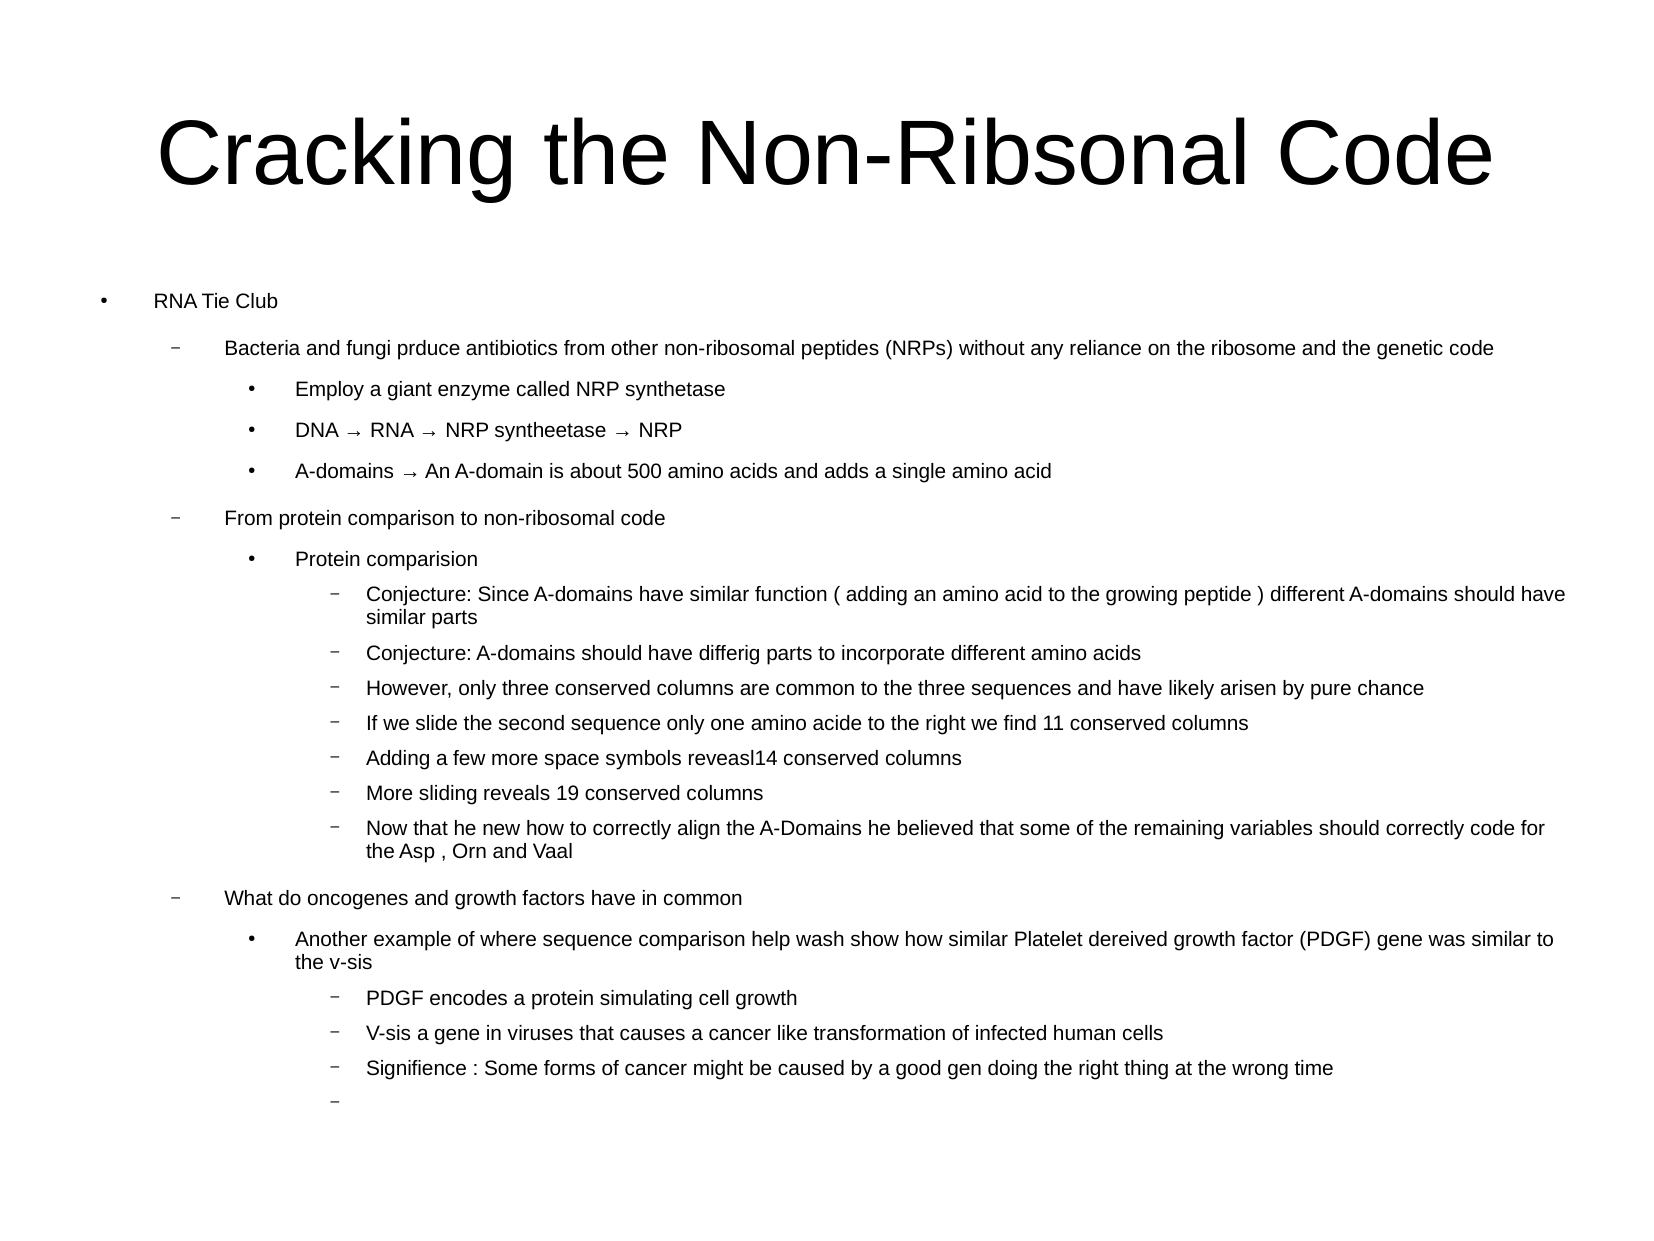

# Cracking the Non-Ribsonal Code
RNA Tie Club
Bacteria and fungi prduce antibiotics from other non-ribosomal peptides (NRPs) without any reliance on the ribosome and the genetic code
Employ a giant enzyme called NRP synthetase
DNA → RNA → NRP syntheetase → NRP
A-domains → An A-domain is about 500 amino acids and adds a single amino acid
From protein comparison to non-ribosomal code
Protein comparision
Conjecture: Since A-domains have similar function ( adding an amino acid to the growing peptide ) different A-domains should have similar parts
Conjecture: A-domains should have differig parts to incorporate different amino acids
However, only three conserved columns are common to the three sequences and have likely arisen by pure chance
If we slide the second sequence only one amino acide to the right we find 11 conserved columns
Adding a few more space symbols reveasl14 conserved columns
More sliding reveals 19 conserved columns
Now that he new how to correctly align the A-Domains he believed that some of the remaining variables should correctly code for the Asp , Orn and Vaal
What do oncogenes and growth factors have in common
Another example of where sequence comparison help wash show how similar Platelet dereived growth factor (PDGF) gene was similar to the v-sis
PDGF encodes a protein simulating cell growth
V-sis a gene in viruses that causes a cancer like transformation of infected human cells
Signifience : Some forms of cancer might be caused by a good gen doing the right thing at the wrong time